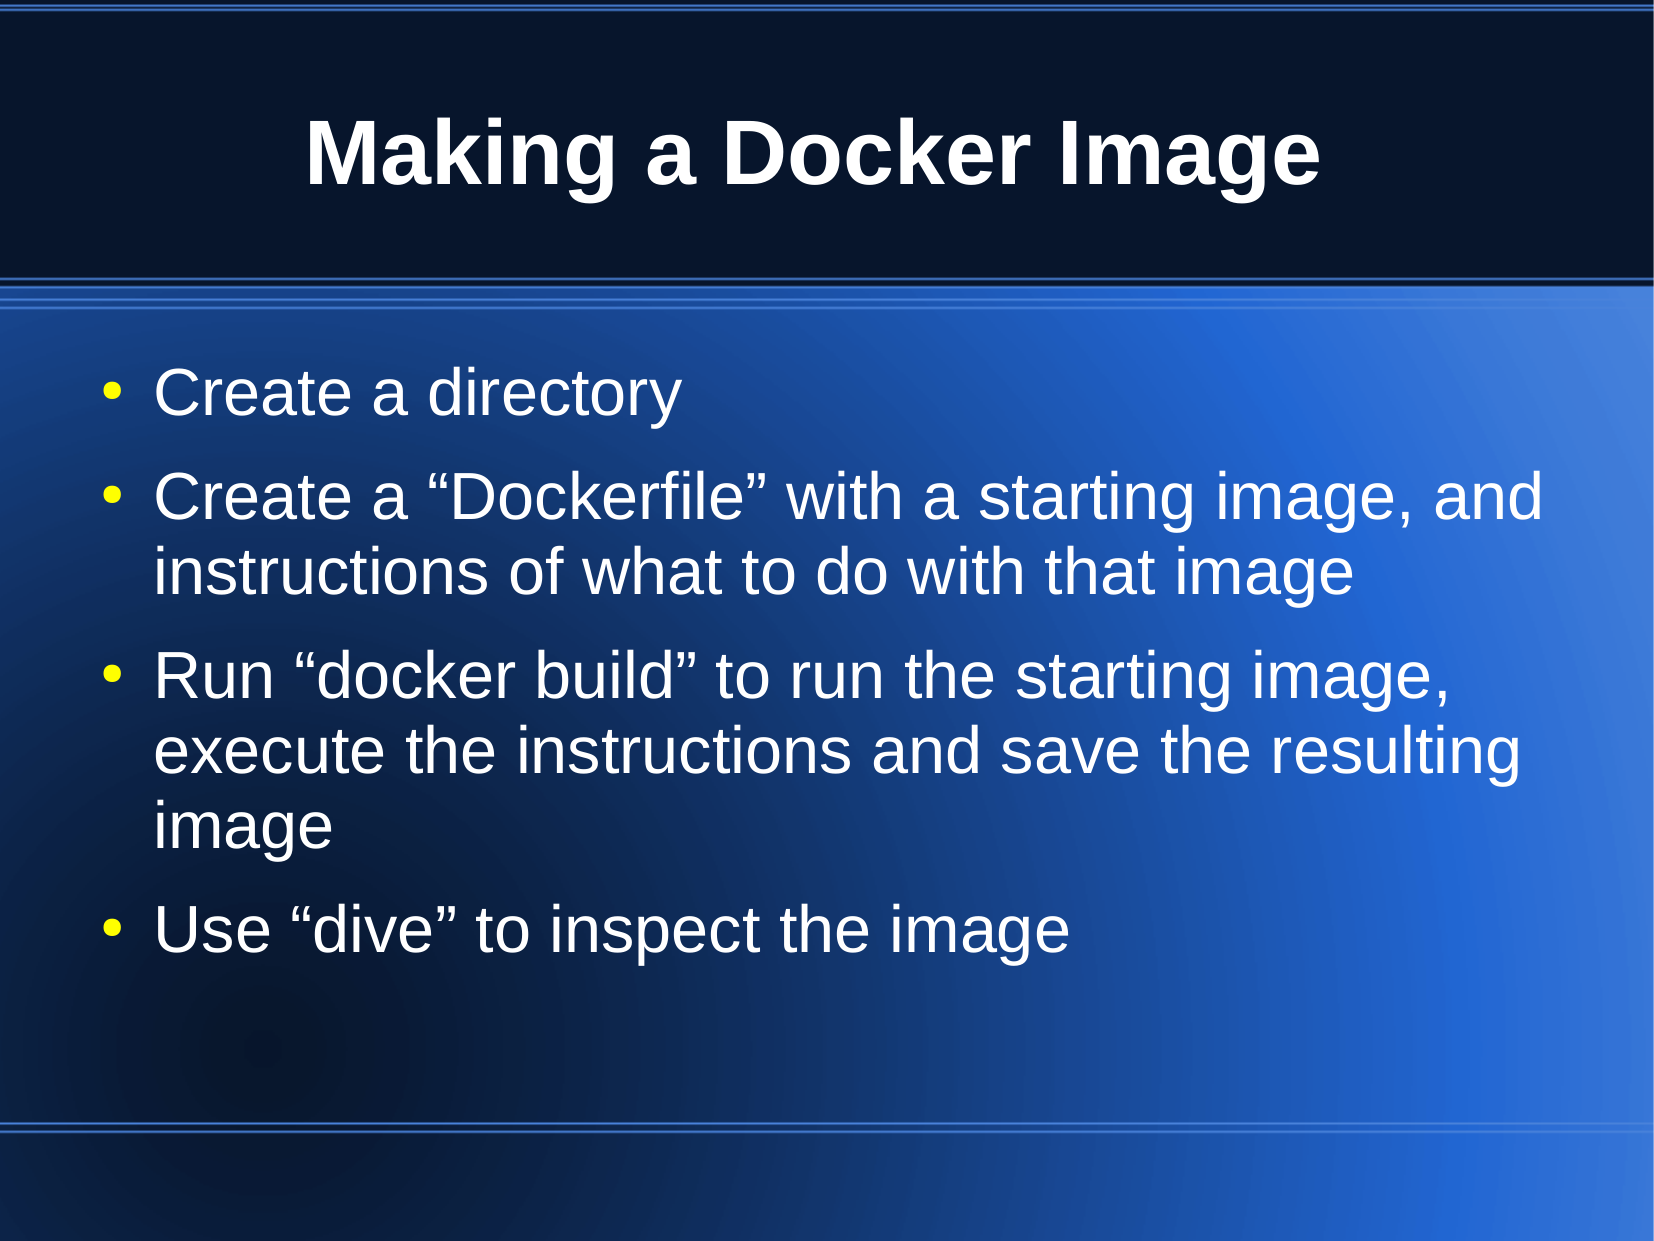

# Making a Docker Image
Create a directory
Create a “Dockerfile” with a starting image, and instructions of what to do with that image
Run “docker build” to run the starting image, execute the instructions and save the resulting image
Use “dive” to inspect the image